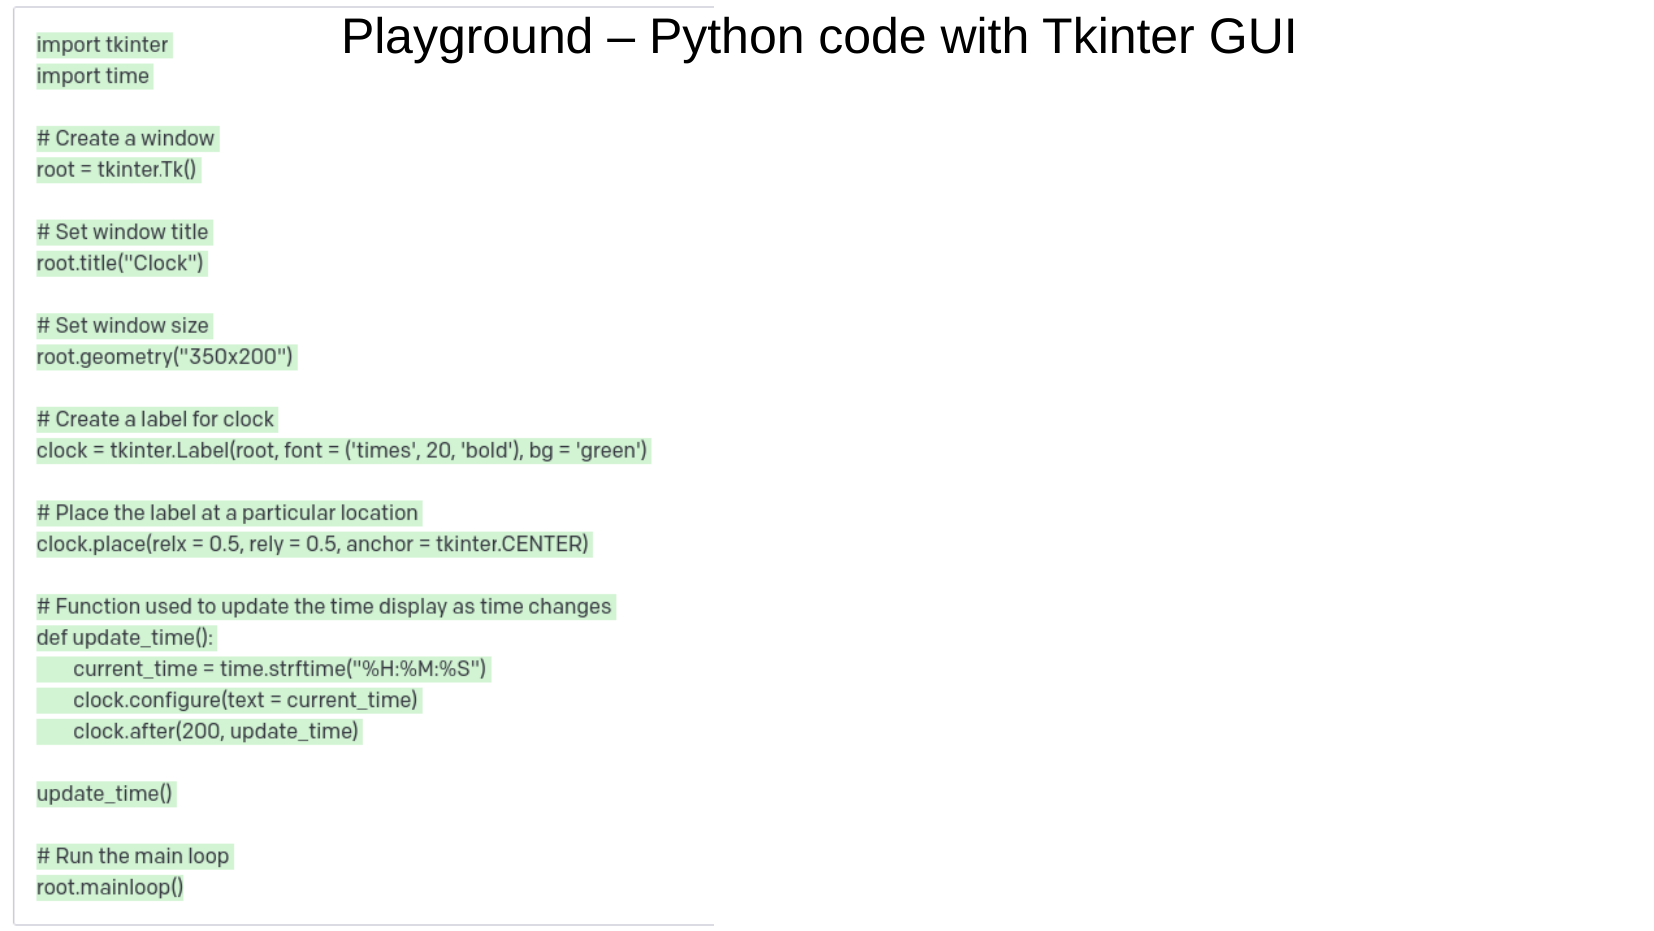

# Playground – Python code with Tkinter GUI